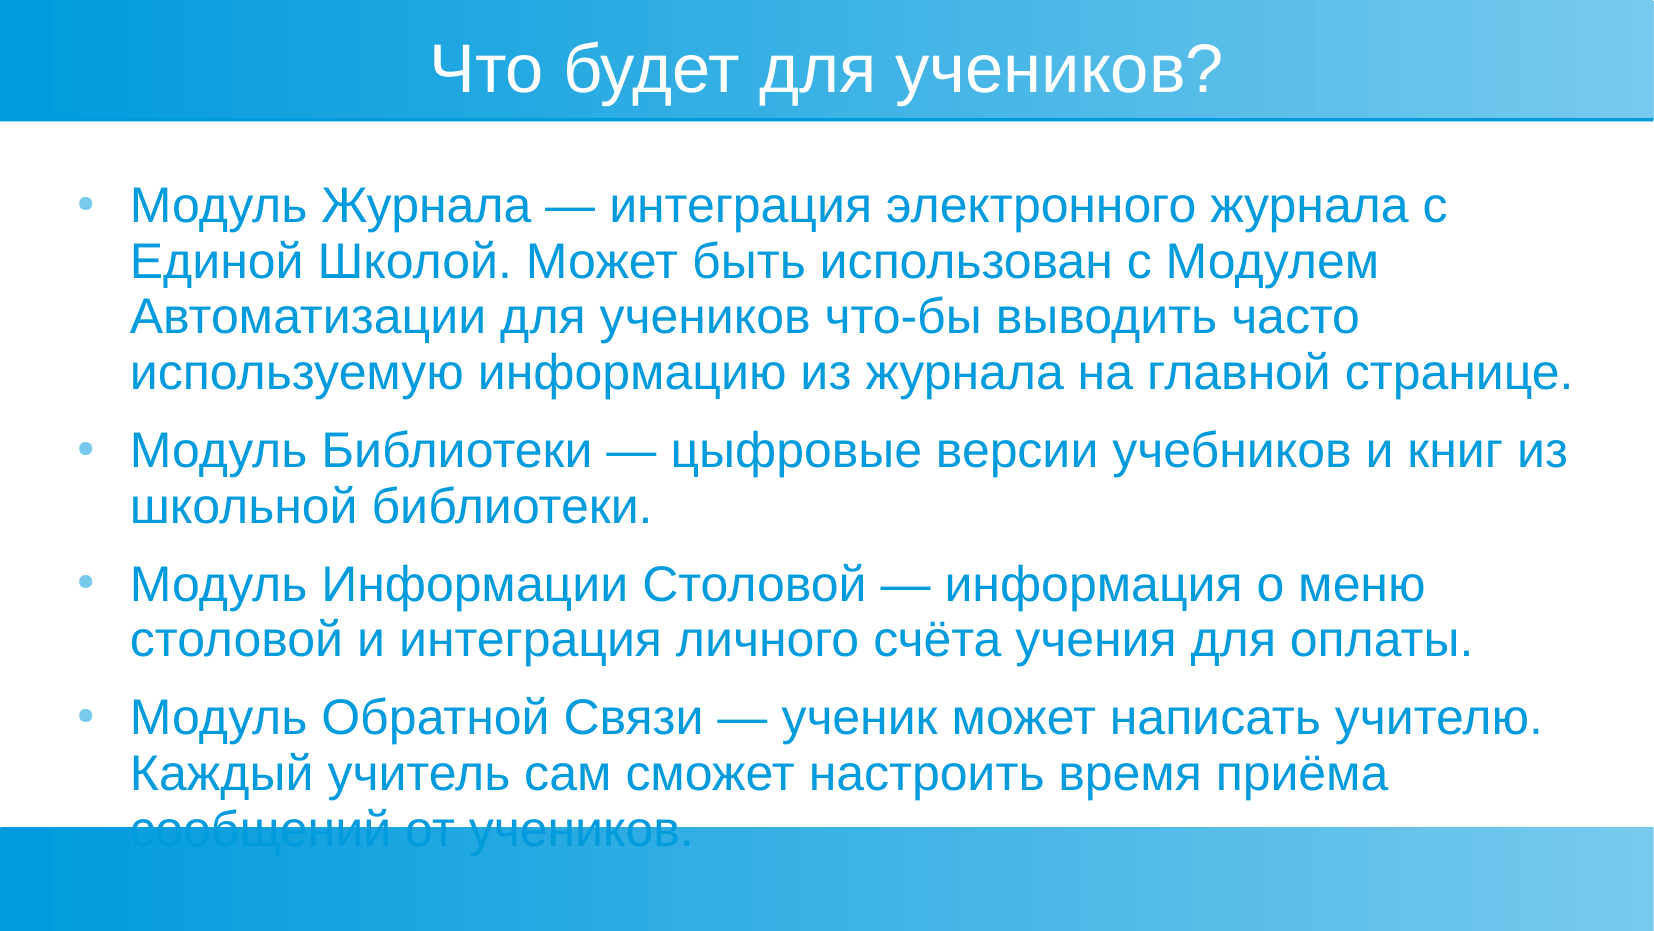

# Что будет для учеников?
Модуль Журнала — интеграция электронного журнала с Единой Школой. Может быть использован с Модулем Автоматизации для учеников что-бы выводить часто используемую информацию из журнала на главной странице.
Модуль Библиотеки — цыфровые версии учебников и книг из школьной библиотеки.
Модуль Информации Столовой — информация о меню столовой и интеграция личного счёта учения для оплаты.
Модуль Обратной Связи — ученик может написать учителю. Каждый учитель сам сможет настроить время приёма сообщений от учеников.